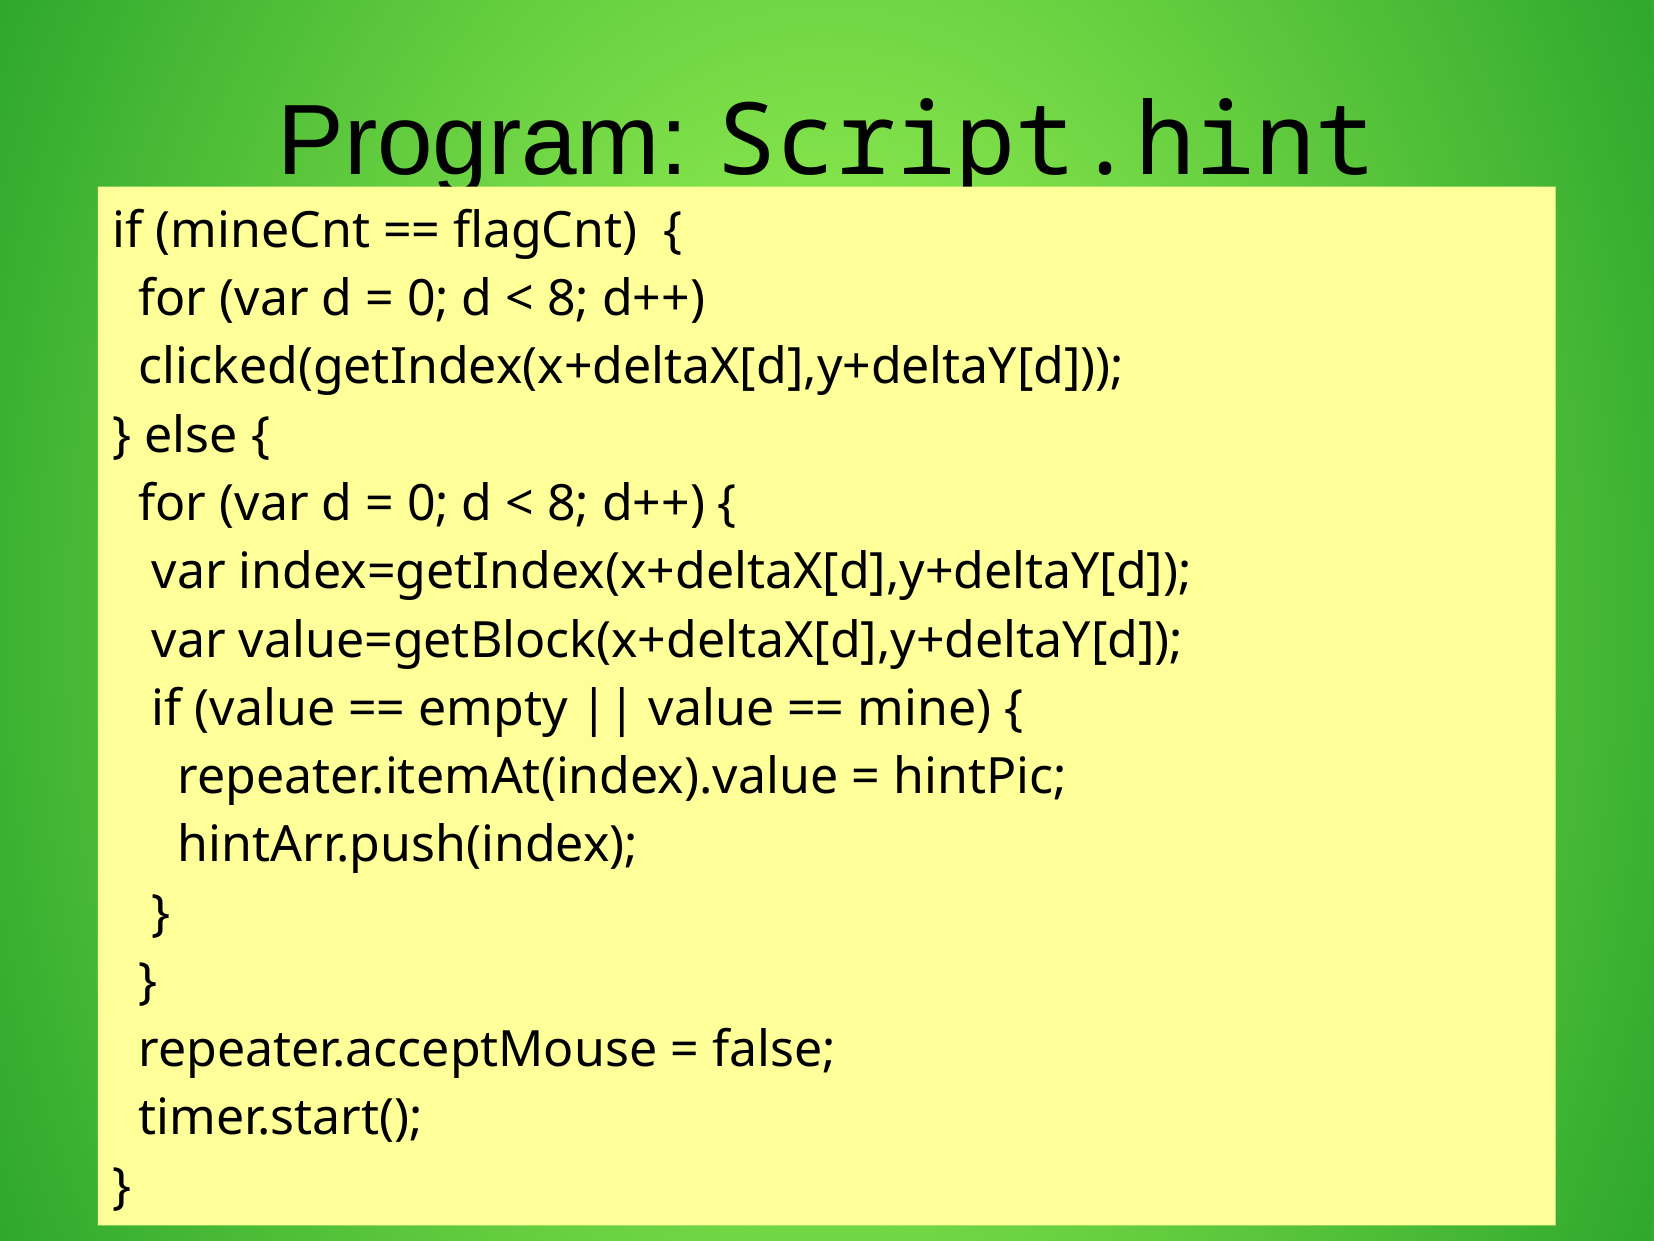

Program: Script.hint
if (mineCnt == flagCnt) {
 for (var d = 0; d < 8; d++)
 clicked(getIndex(x+deltaX[d],y+deltaY[d]));
} else {
 for (var d = 0; d < 8; d++) {
 var index=getIndex(x+deltaX[d],y+deltaY[d]);
 var value=getBlock(x+deltaX[d],y+deltaY[d]);
 if (value == empty || value == mine) {
 repeater.itemAt(index).value = hintPic;
 hintArr.push(index);
 }
 }
 repeater.acceptMouse = false;
 timer.start();
}